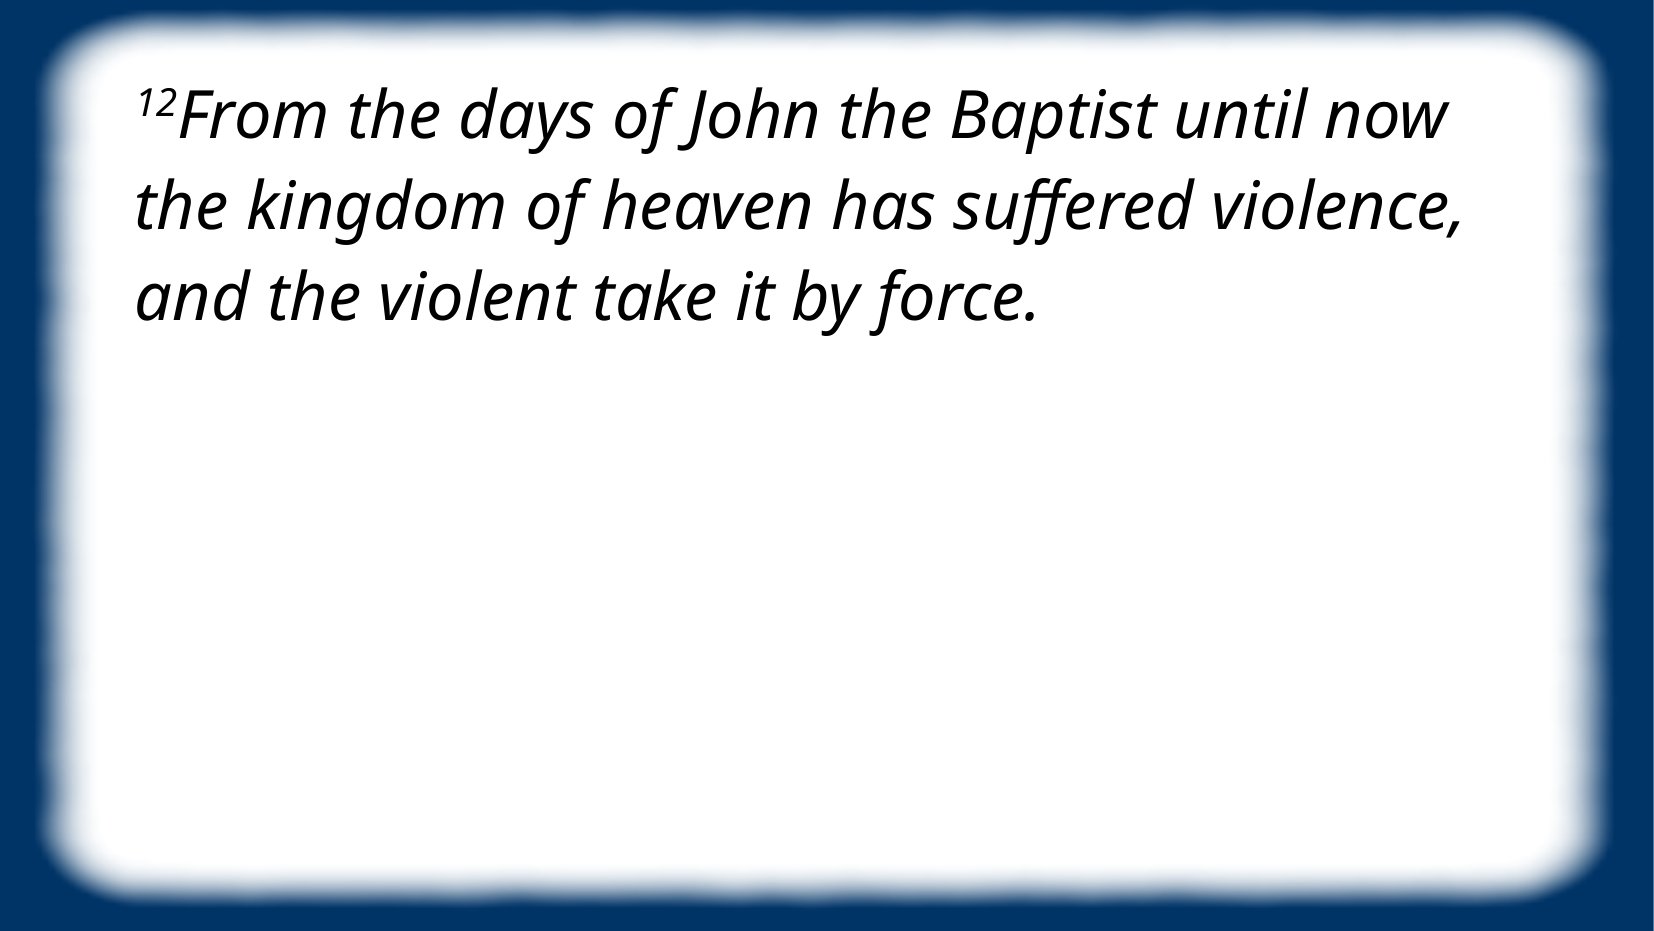

12From the days of John the Baptist until now the kingdom of heaven has suffered violence, and the violent take it by force.